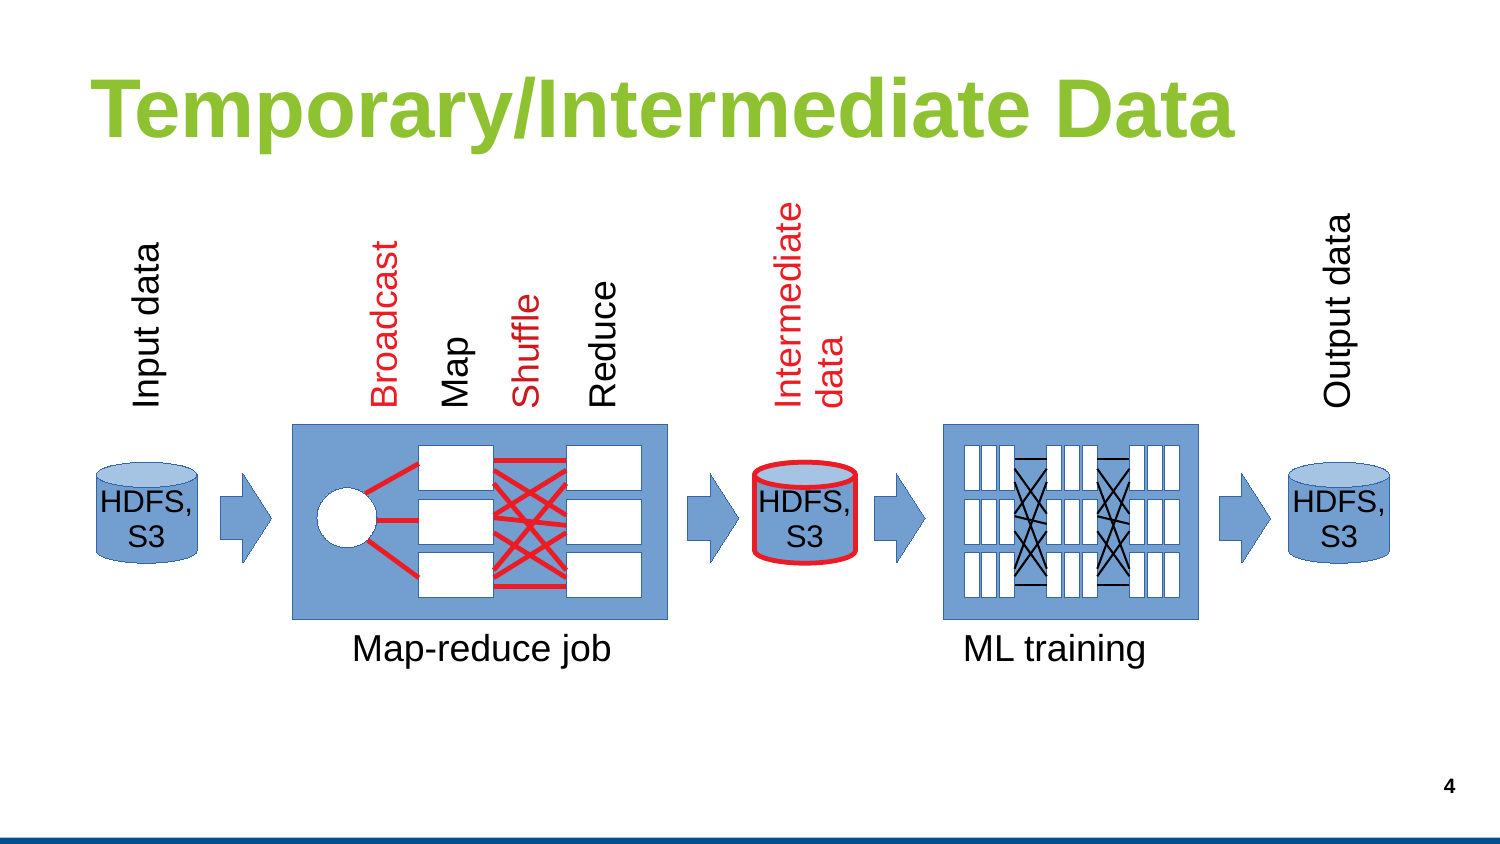

#
Temporary/Intermediate Data
Output data
Intermediate data
Broadcast
Shuffle
Map
Input data
Reduce
HDFS,
S3
HDFS,
S3
HDFS,
S3
Map-reduce job
ML training
4